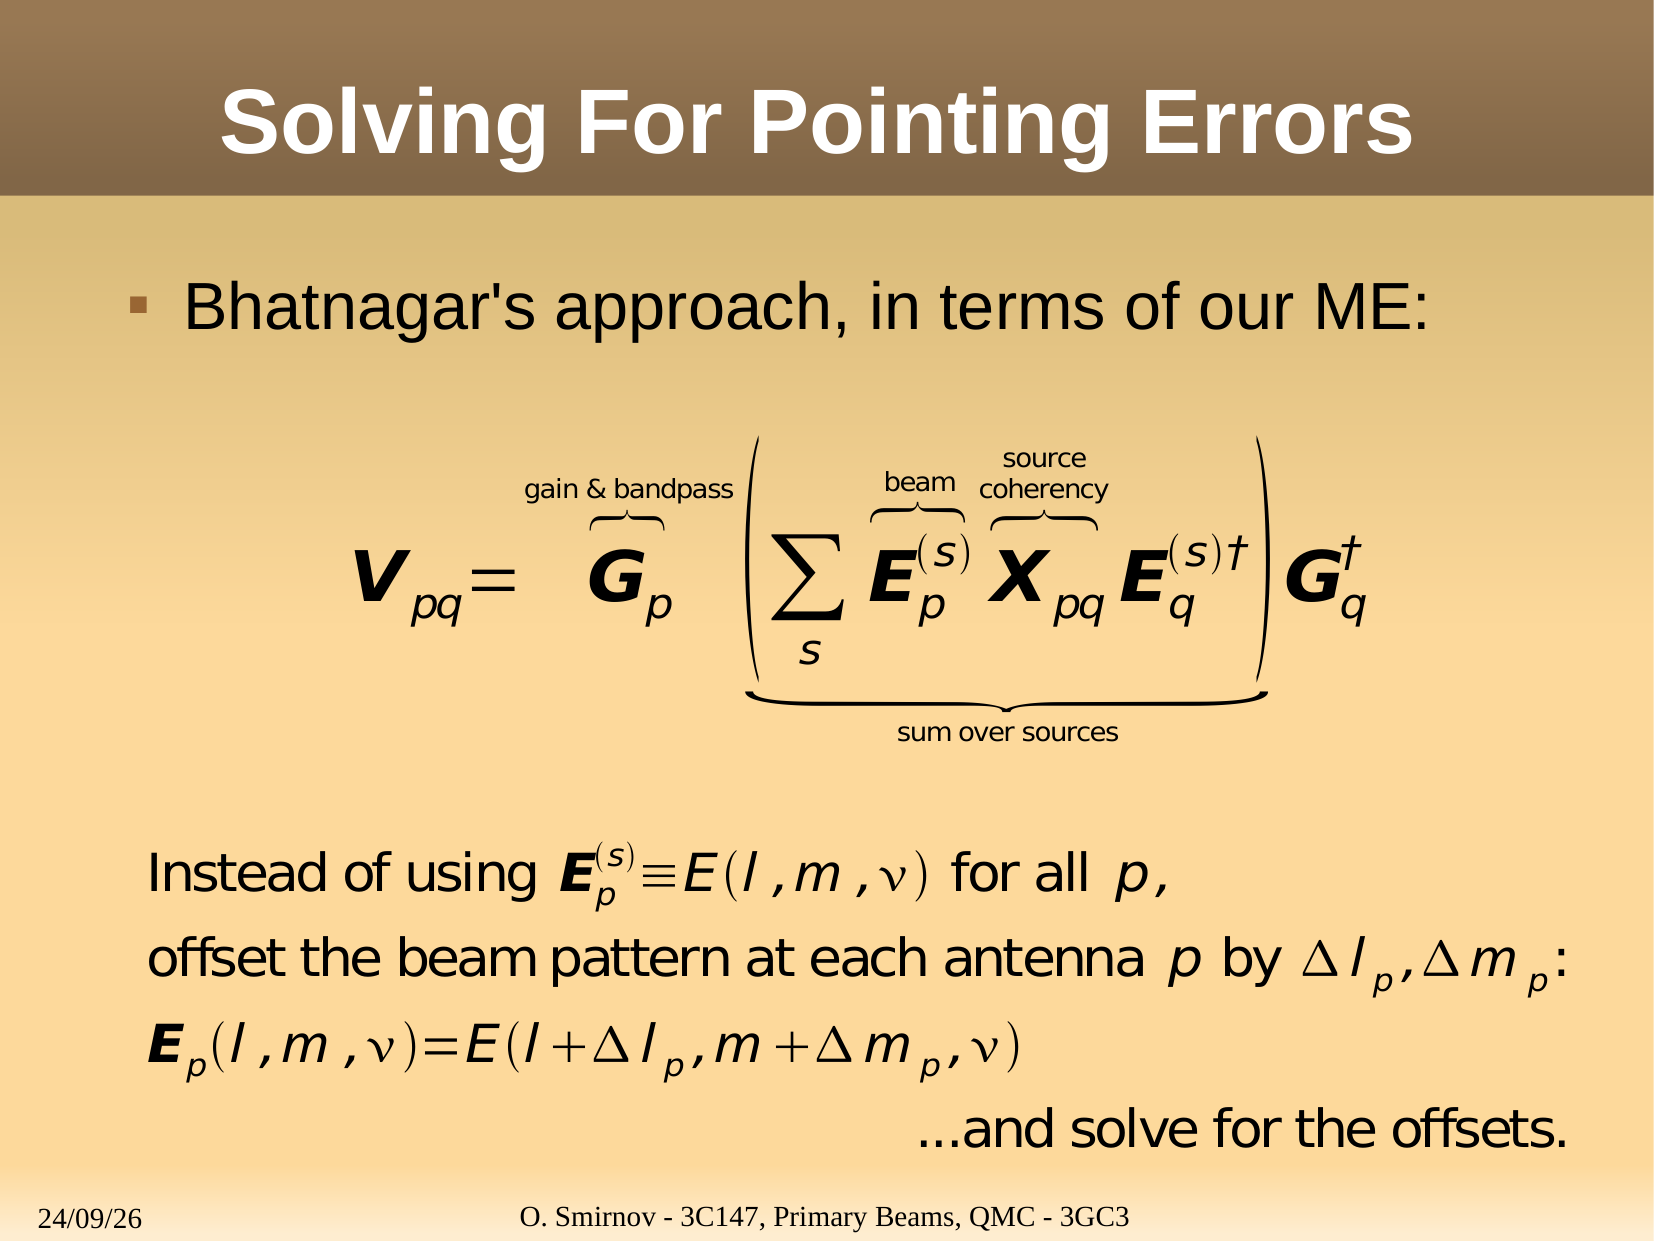

# Solving For Pointing Errors
Bhatnagar's approach, in terms of our ME:
O. Smirnov - 3C147, Primary Beams, QMC - 3GC3